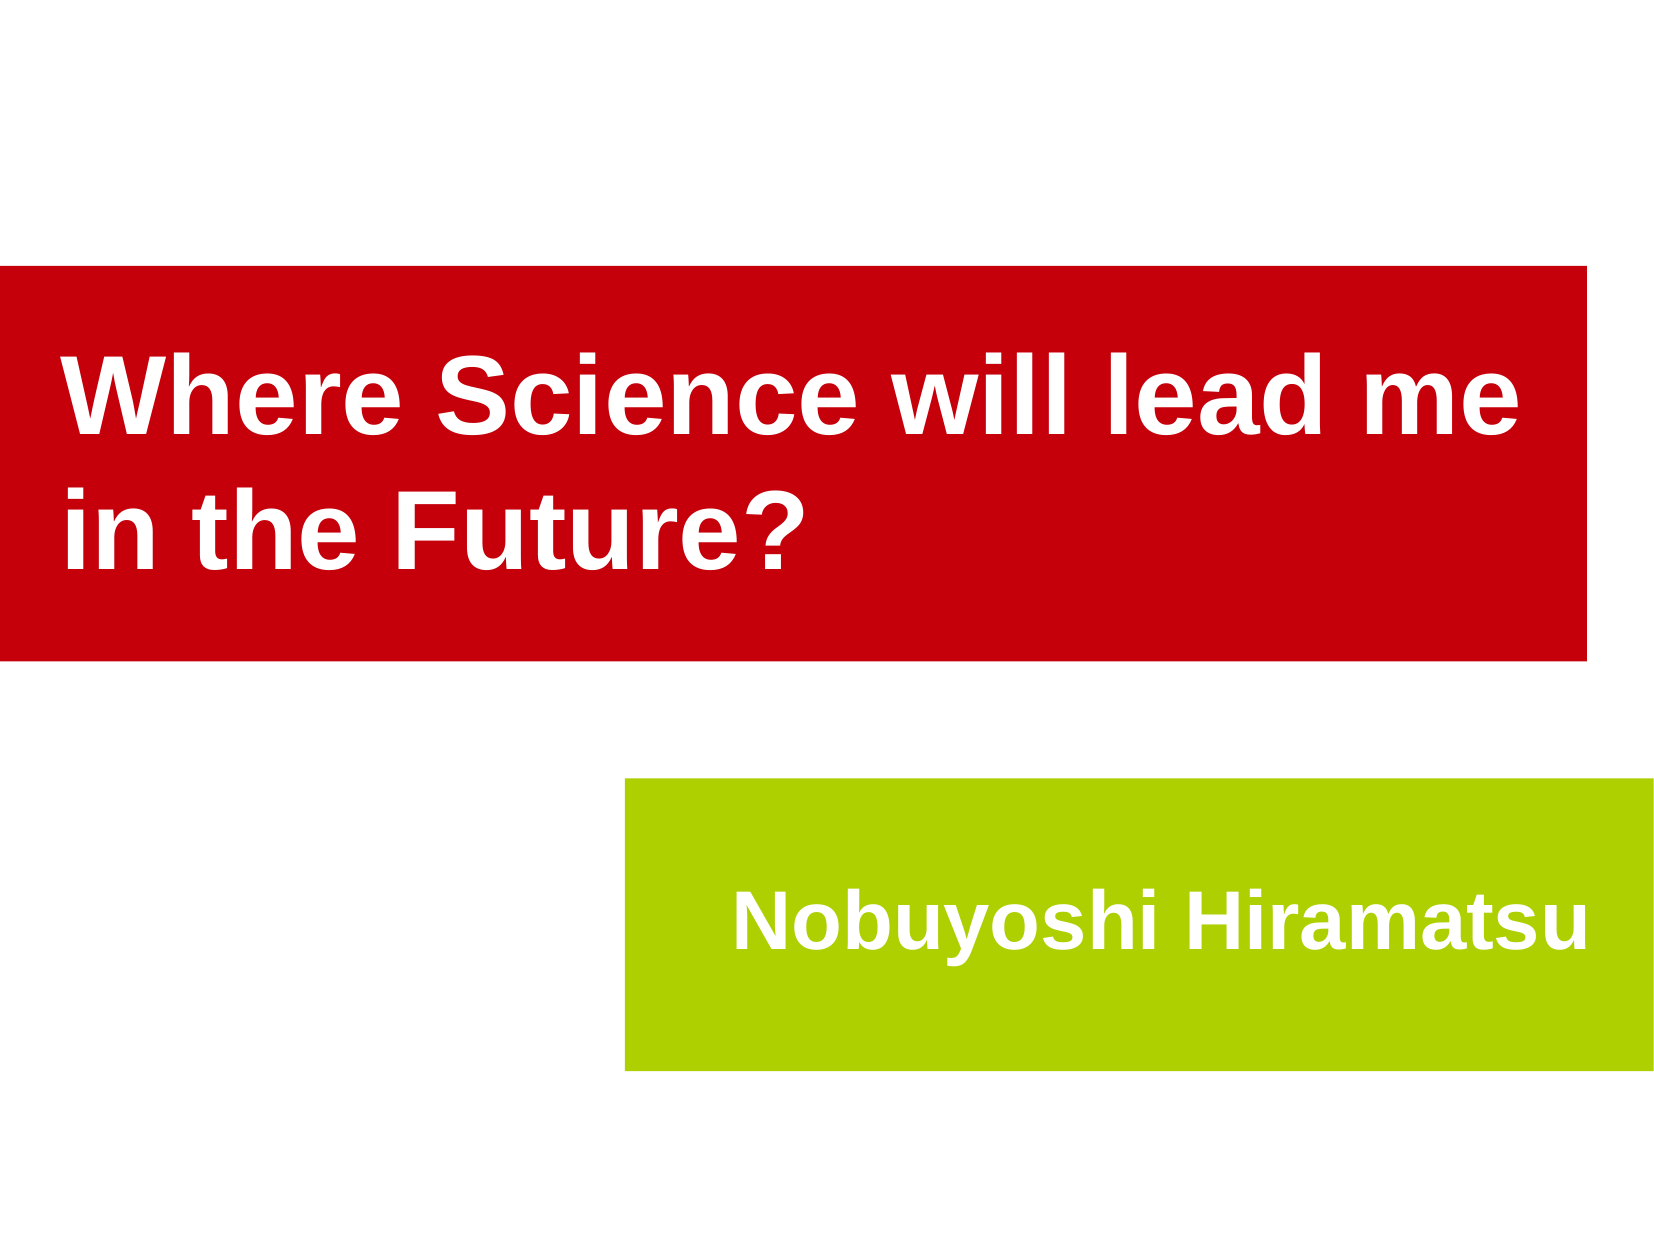

# Where Science will lead me in the Future?
Nobuyoshi Hiramatsu